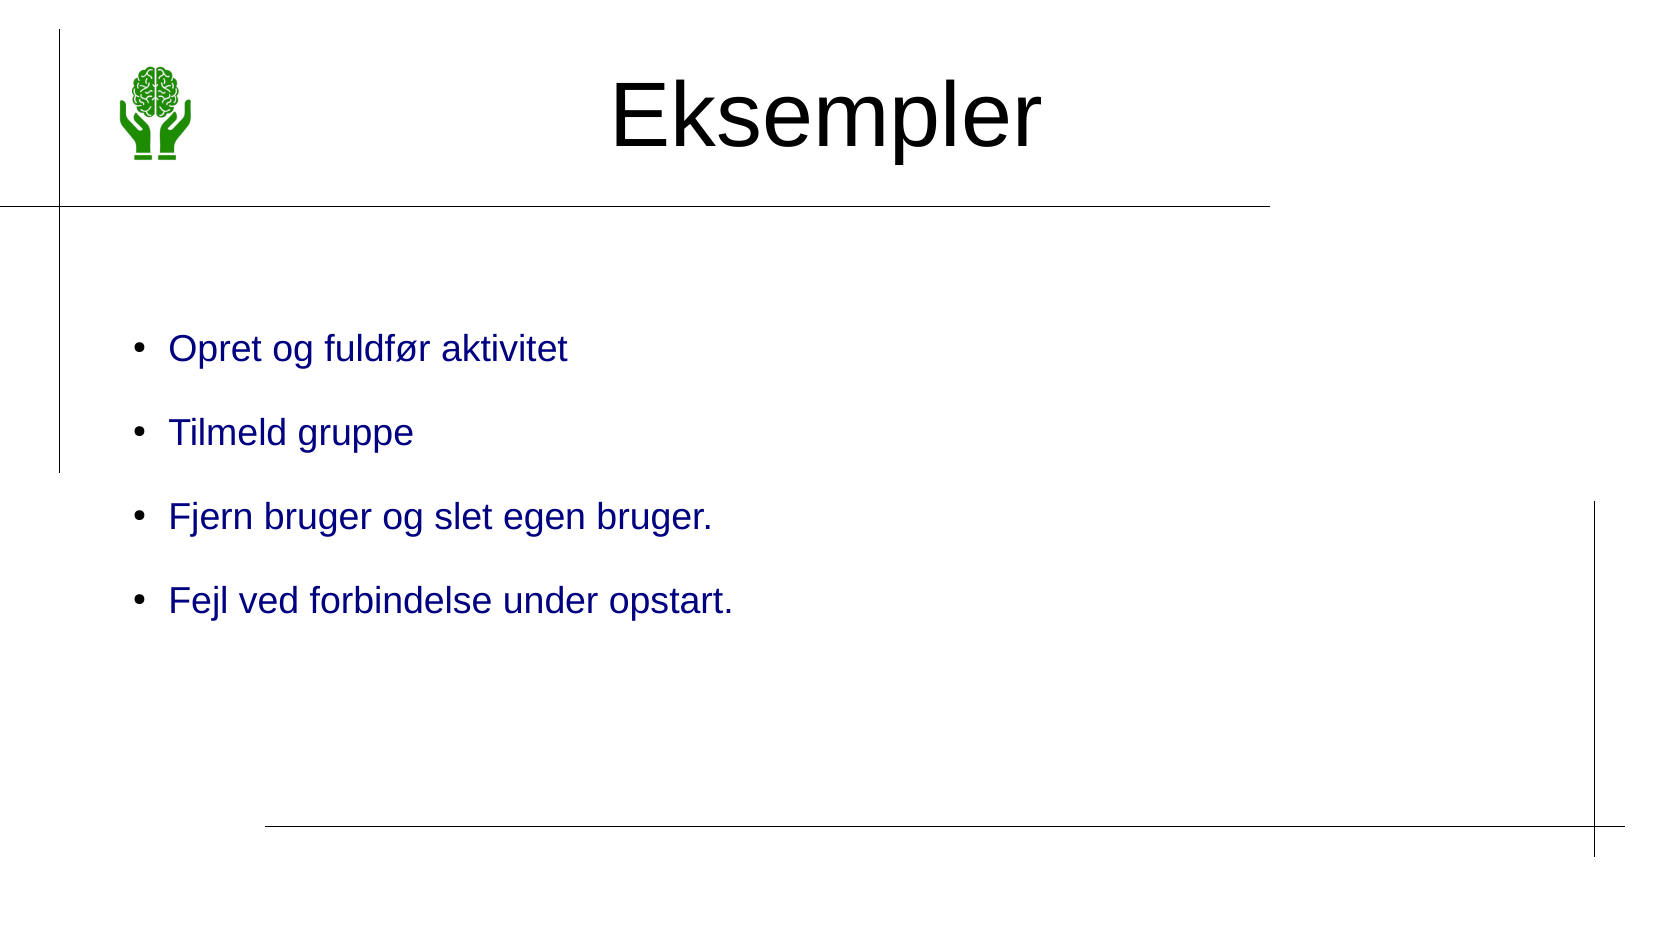

# Eksempler
Opret og fuldfør aktivitet
Tilmeld gruppe
Fjern bruger og slet egen bruger.
Fejl ved forbindelse under opstart.